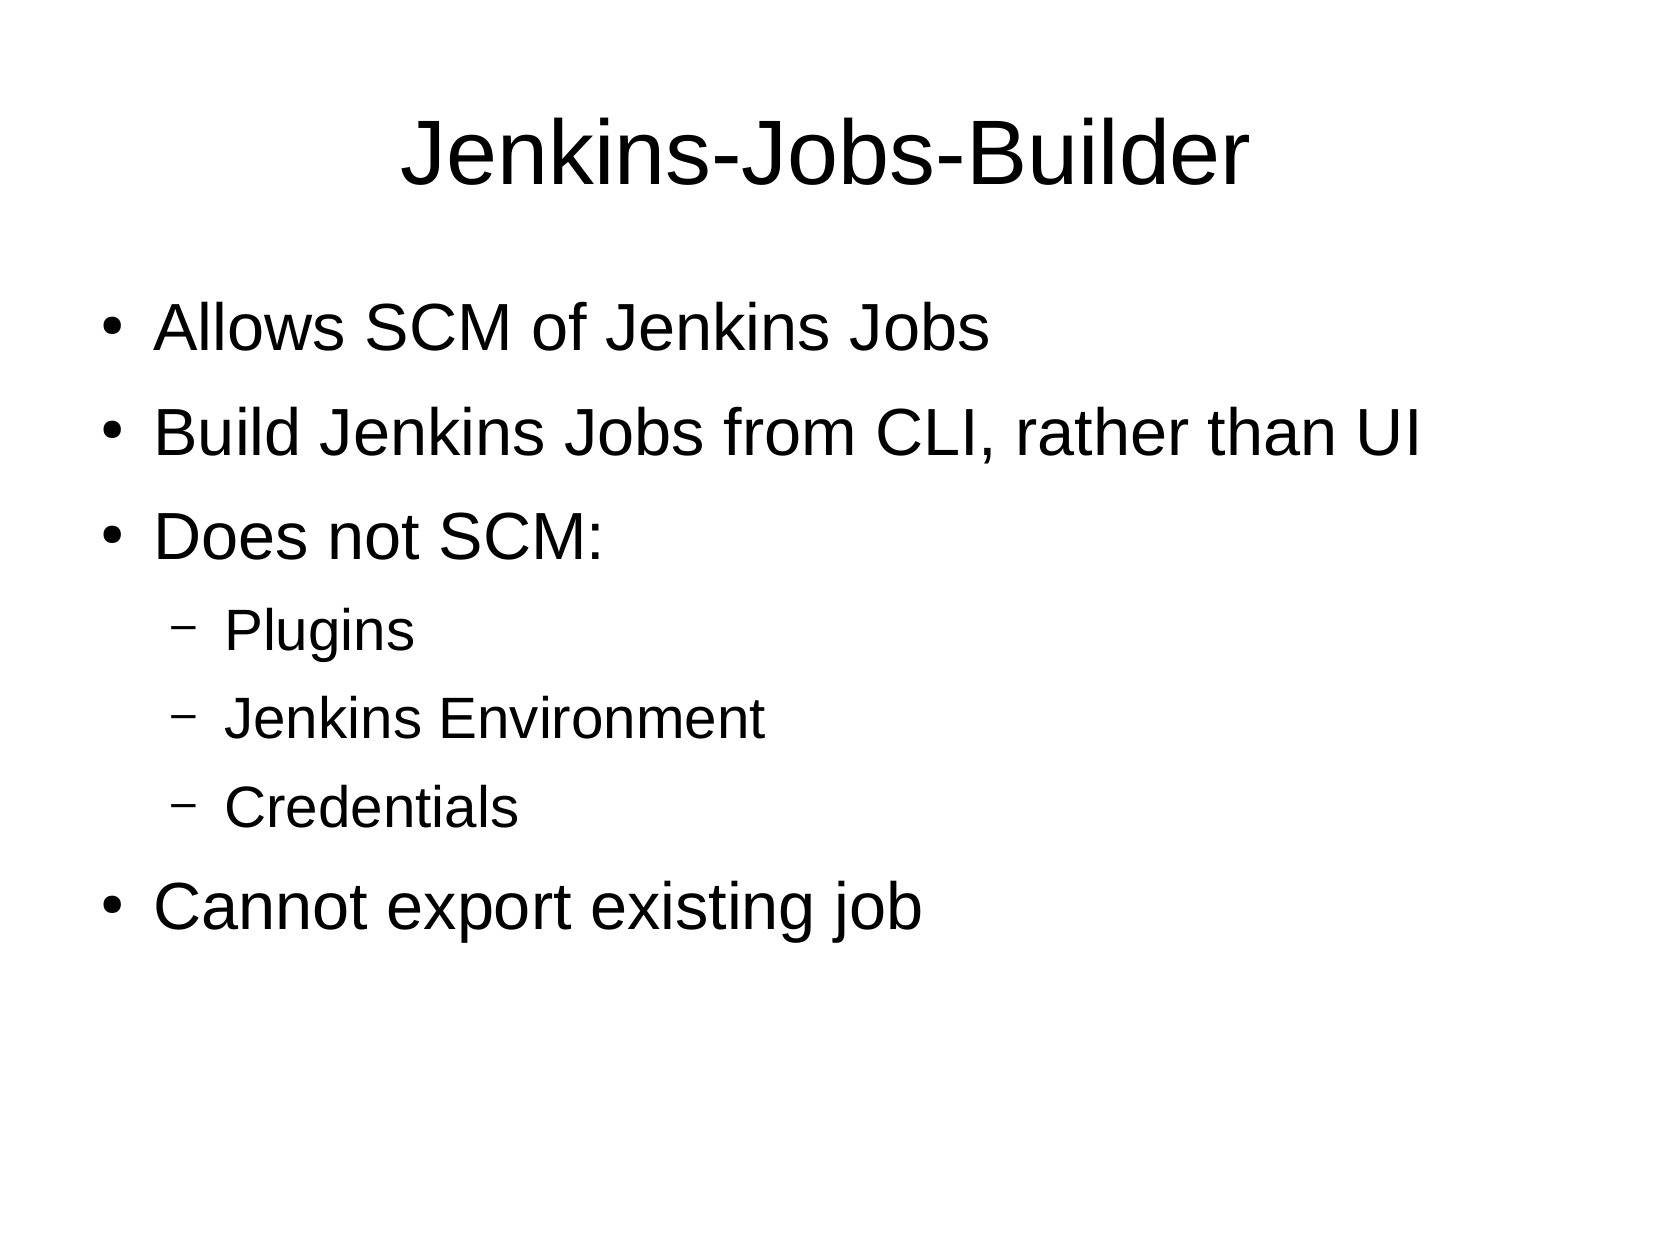

# Jenkins-Jobs-Builder
Allows SCM of Jenkins Jobs
Build Jenkins Jobs from CLI, rather than UI
Does not SCM:
Plugins
Jenkins Environment
Credentials
Cannot export existing job